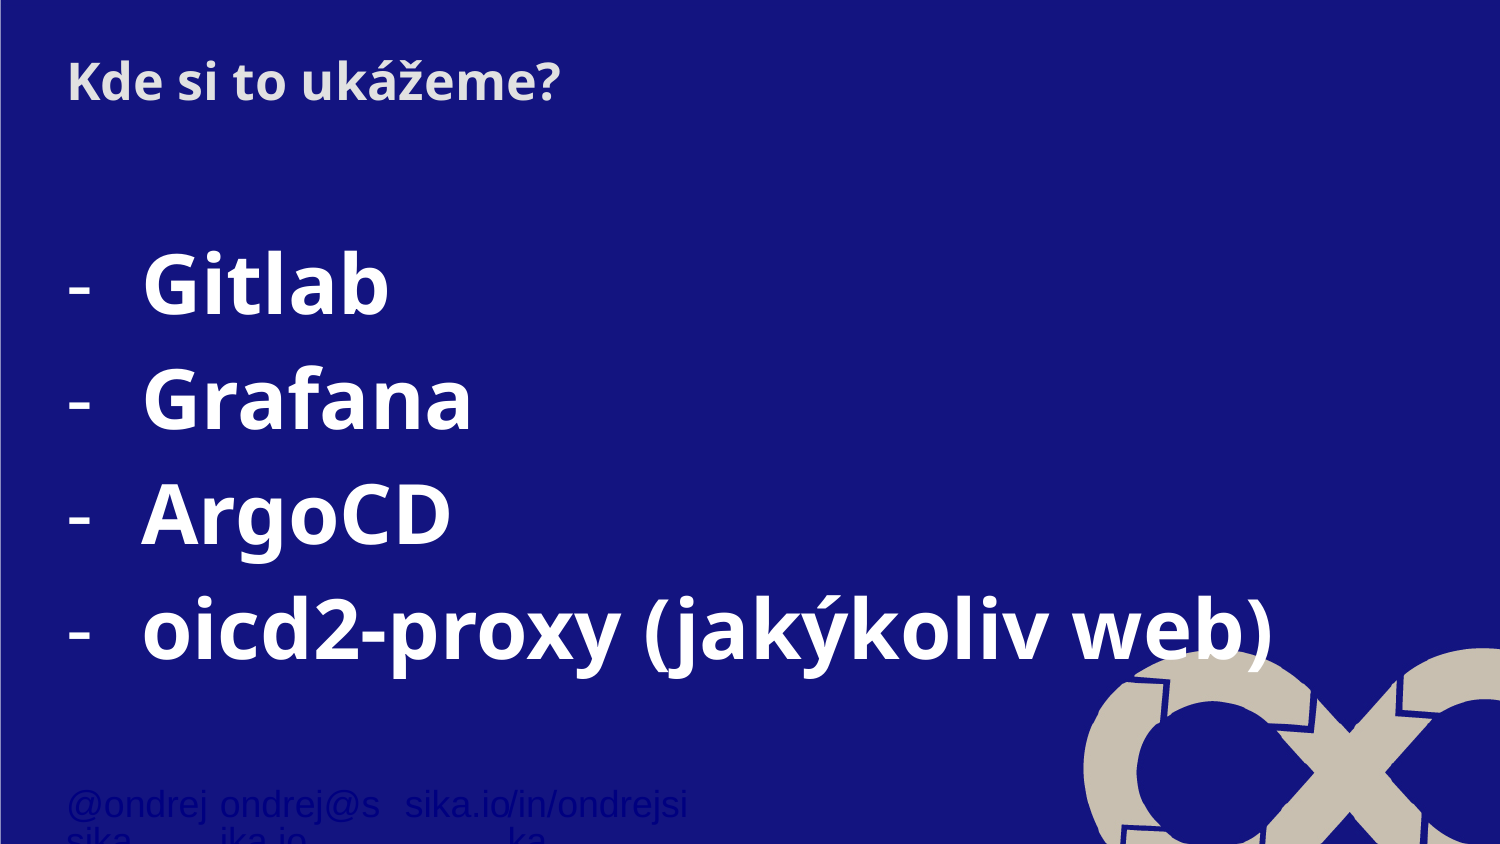

# Kde si to ukážeme?
Gitlab
Grafana
ArgoCD
oicd2-proxy (jakýkoliv web)